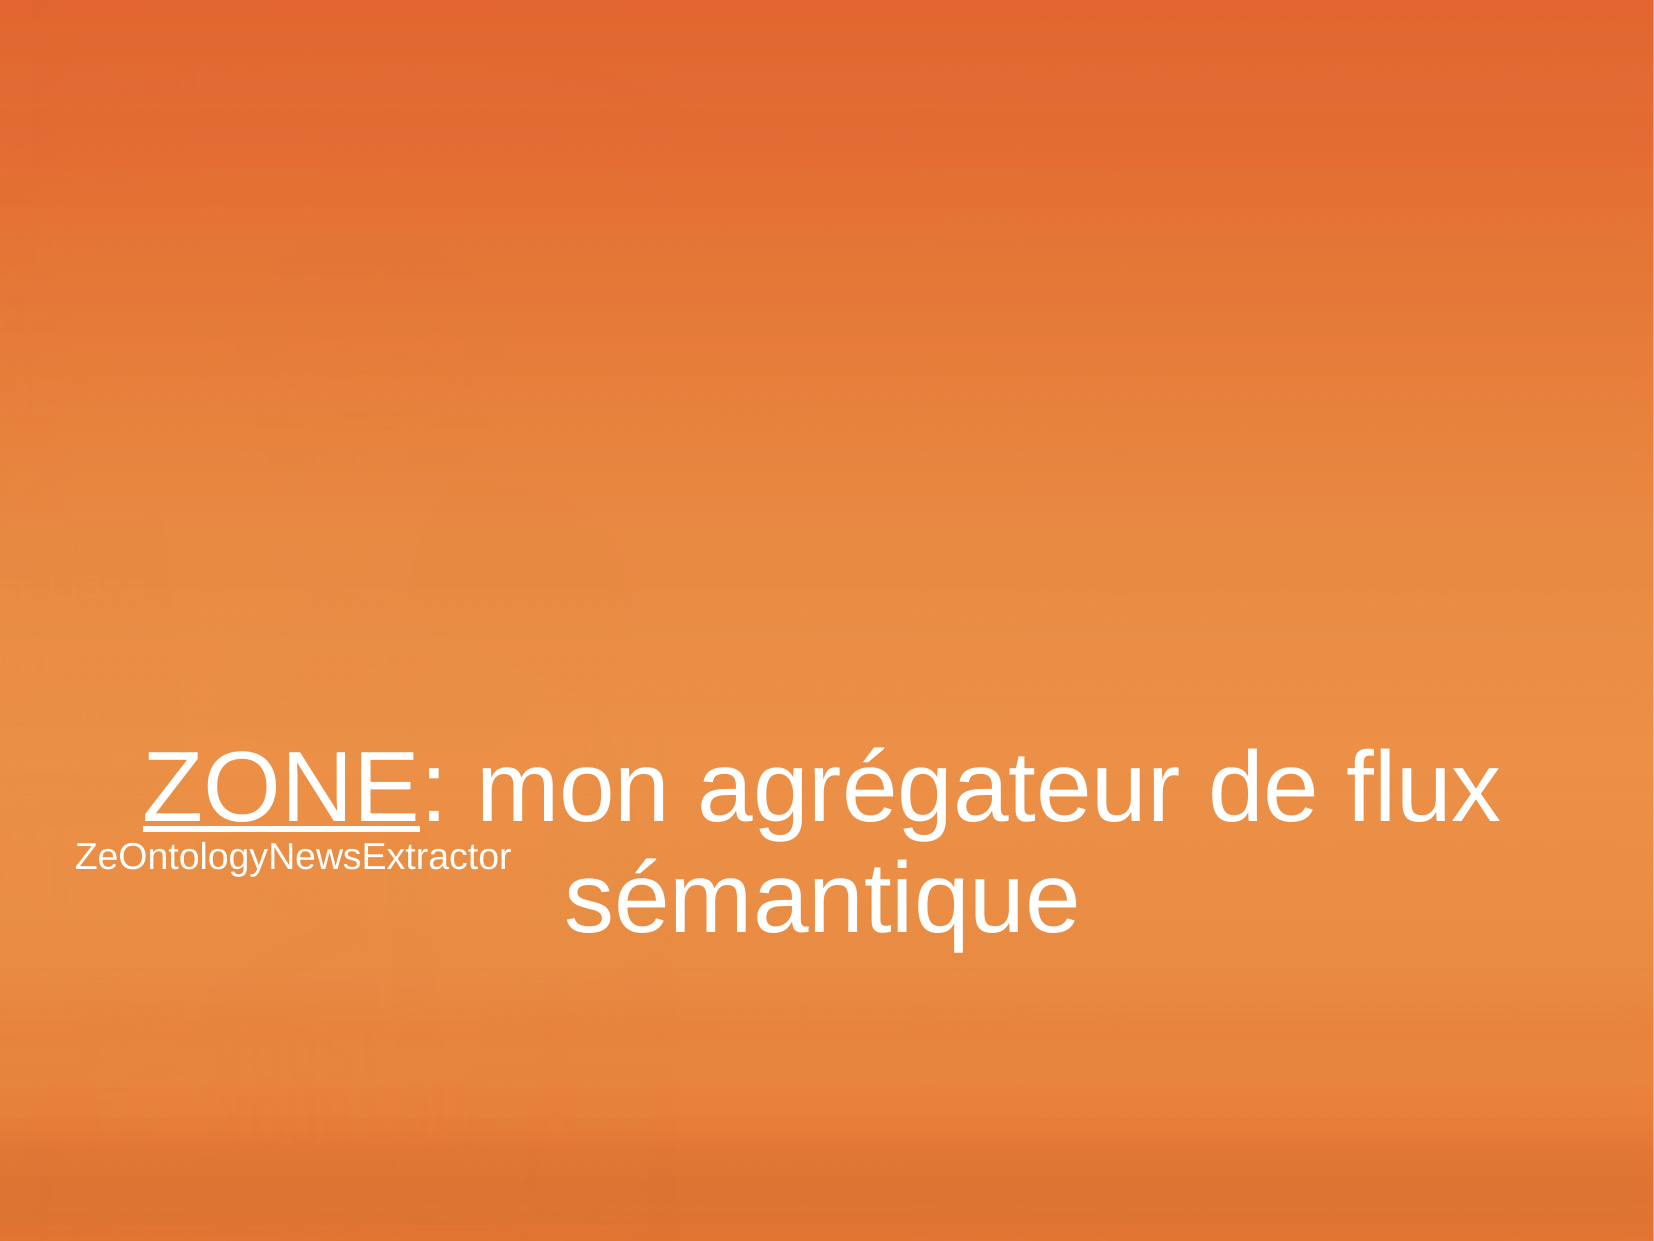

# ZONE: mon agrégateur de flux sémantique
ZeOntologyNewsExtractor